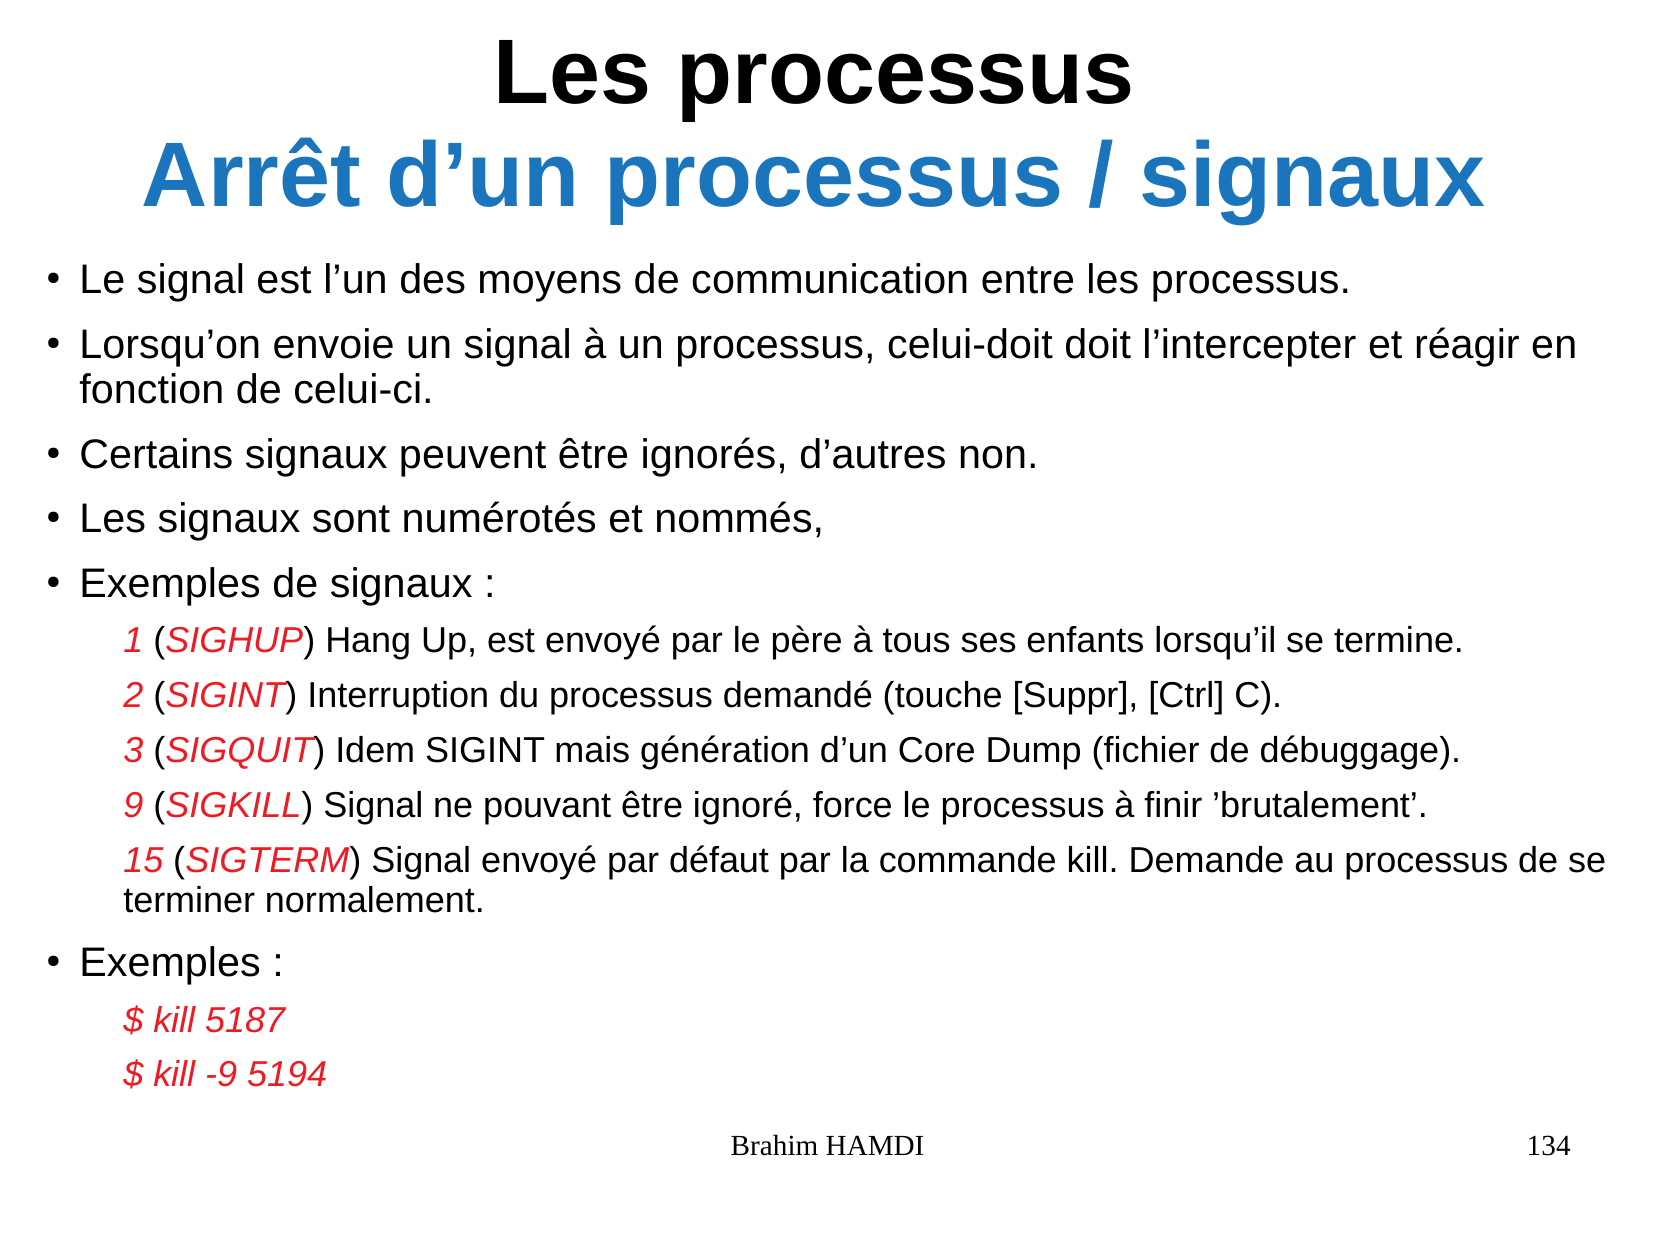

# Les processus Arrêt d’un processus / signaux
Le signal est l’un des moyens de communication entre les processus.
Lorsqu’on envoie un signal à un processus, celui-doit doit l’intercepter et réagir en fonction de celui-ci.
Certains signaux peuvent être ignorés, d’autres non.
Les signaux sont numérotés et nommés,
Exemples de signaux :
1 (SIGHUP) Hang Up, est envoyé par le père à tous ses enfants lorsqu’il se termine.
2 (SIGINT) Interruption du processus demandé (touche [Suppr], [Ctrl] C).
3 (SIGQUIT) Idem SIGINT mais génération d’un Core Dump (fichier de débuggage).
9 (SIGKILL) Signal ne pouvant être ignoré, force le processus à finir ’brutalement’.
15 (SIGTERM) Signal envoyé par défaut par la commande kill. Demande au processus de se terminer normalement.
Exemples :
$ kill 5187
$ kill -9 5194
Brahim HAMDI
134